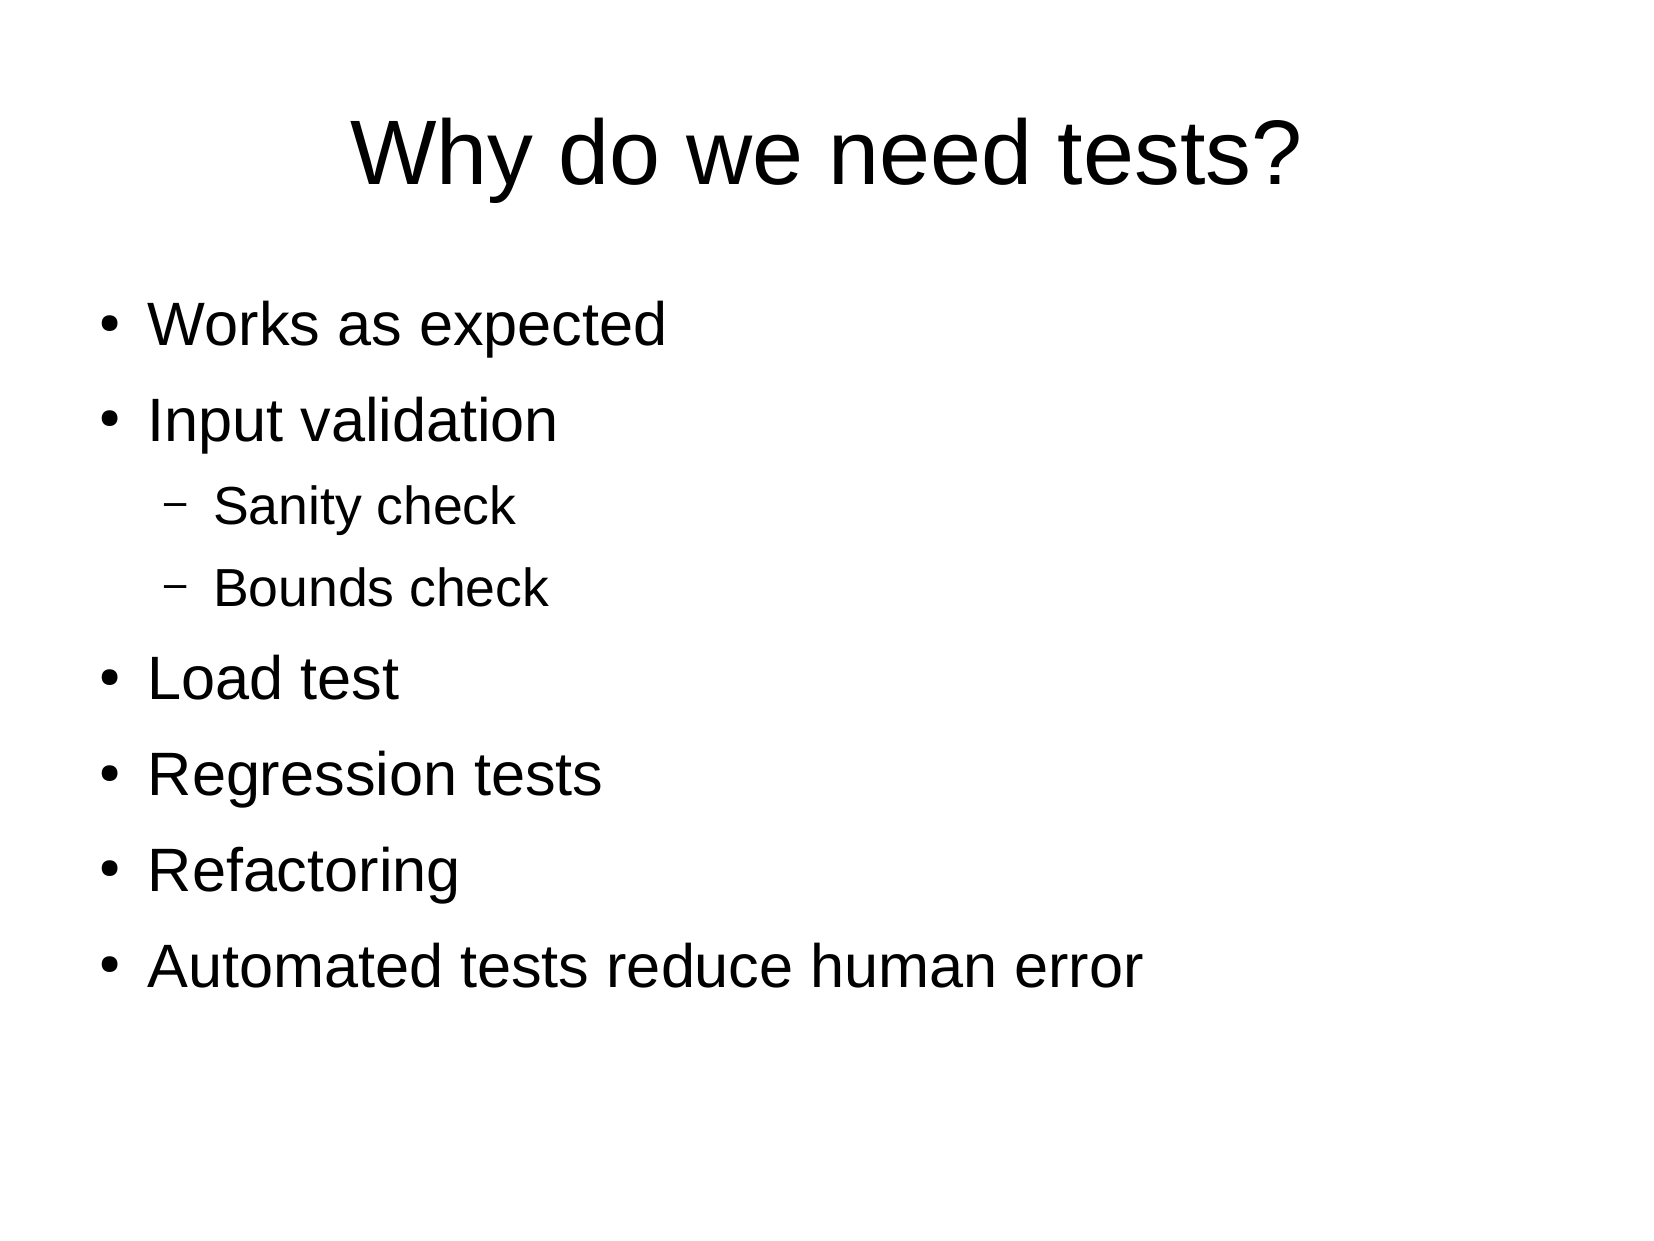

# Why do we need tests?
Works as expected
Input validation
Sanity check
Bounds check
Load test
Regression tests
Refactoring
Automated tests reduce human error